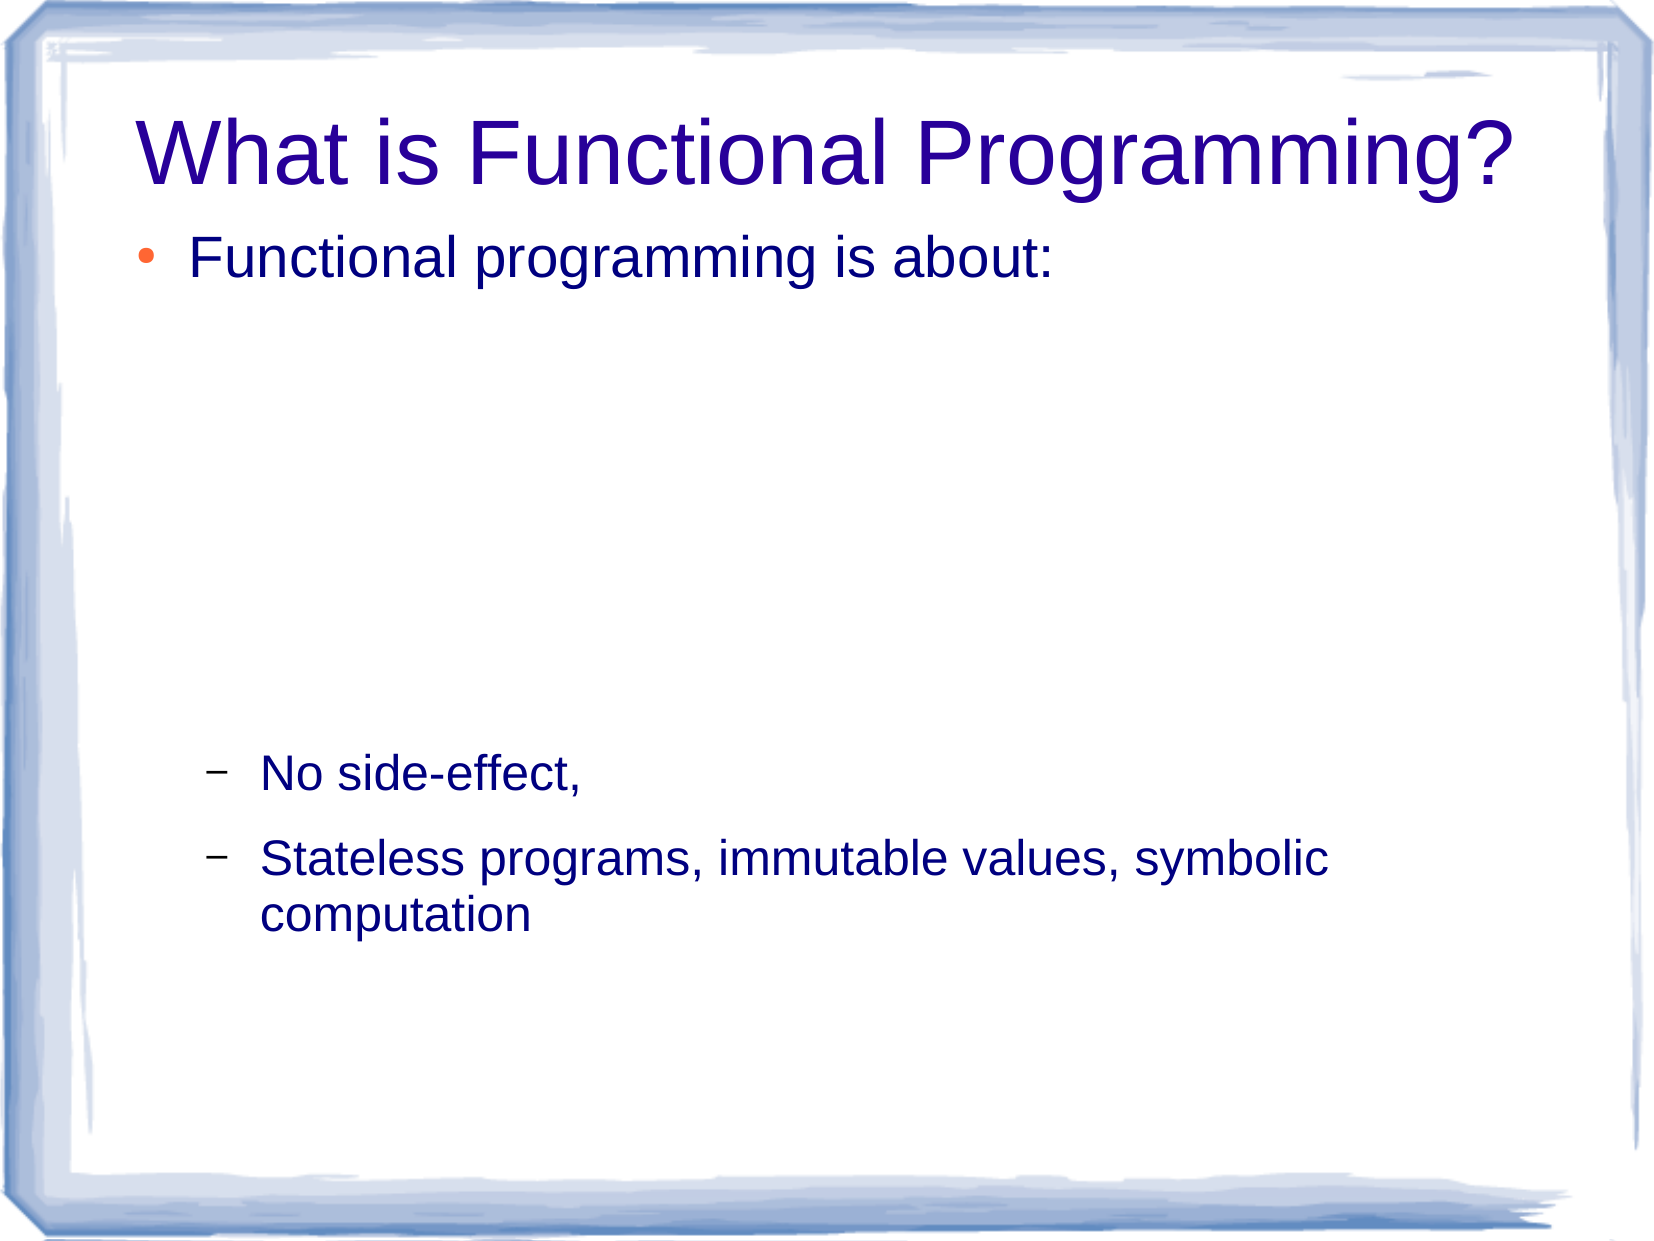

# What is Functional Programming?
Functional programming is about:
No side-effect,
Stateless programs, immutable values, symbolic computation